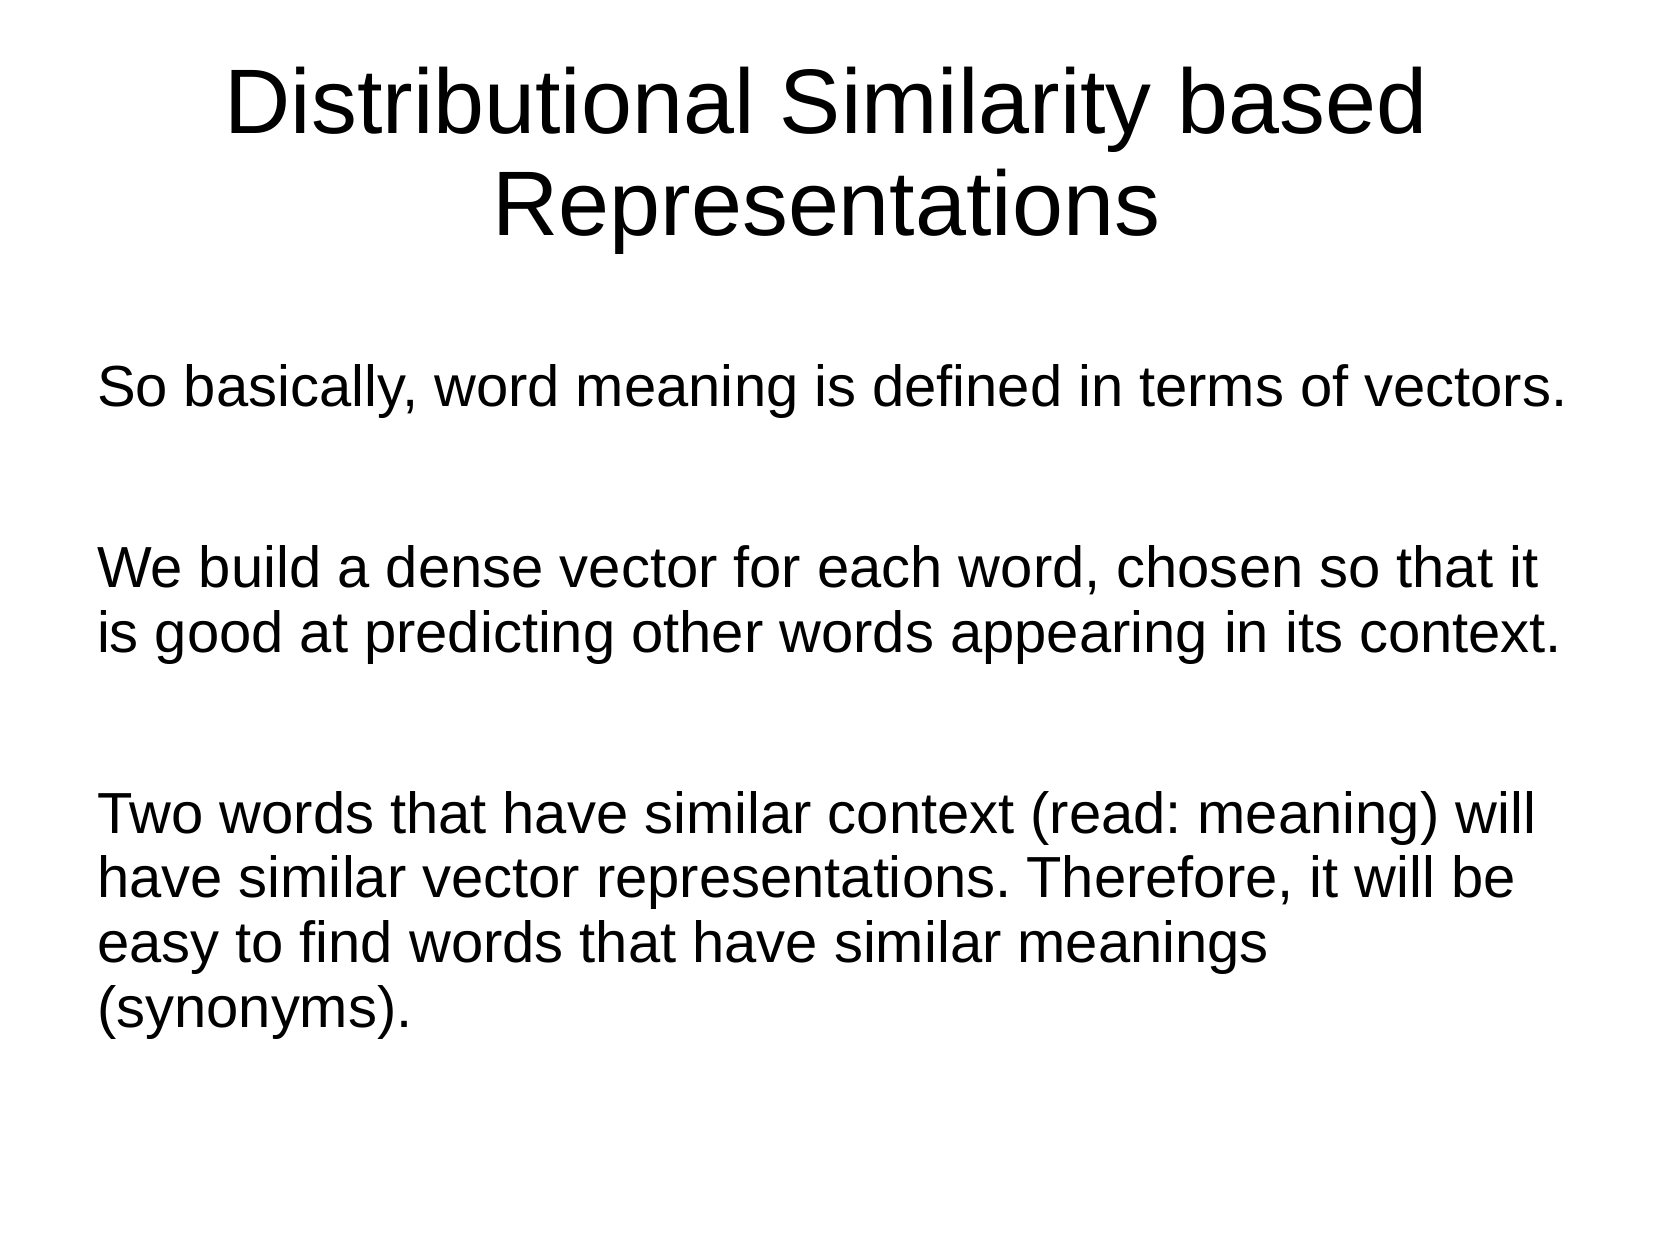

# Distributional Similarity based Representations
So basically, word meaning is defined in terms of vectors.
We build a dense vector for each word, chosen so that it is good at predicting other words appearing in its context.
Two words that have similar context (read: meaning) will have similar vector representations. Therefore, it will be easy to find words that have similar meanings (synonyms).